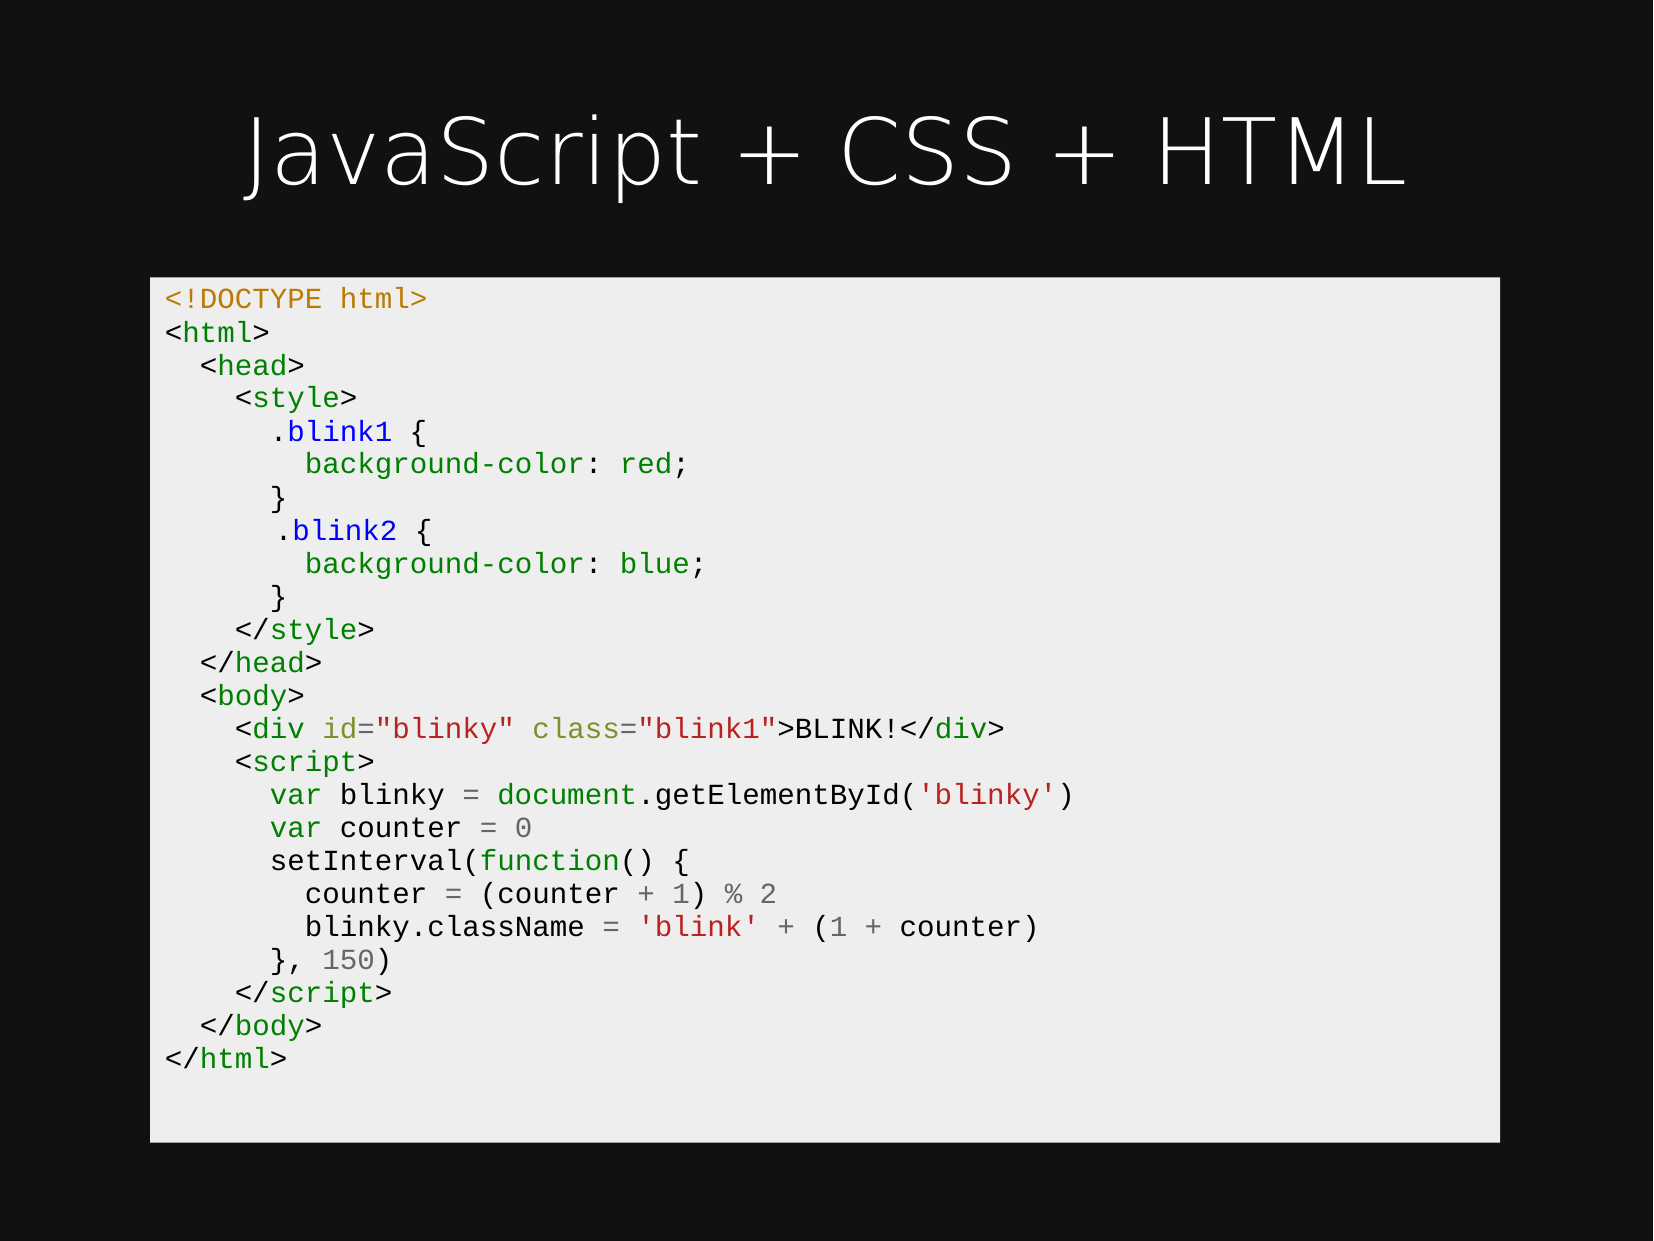

# JavaScript + CSS + HTML
<!DOCTYPE html>
<html>
 <head>
 <style>
 .blink1 {
 background-color: red;
 }
	 .blink2 {
 background-color: blue;
 }
 </style>
 </head>
 <body>
 <div id="blinky" class="blink1">BLINK!</div>
 <script>
 var blinky = document.getElementById('blinky')
 var counter = 0
 setInterval(function() {
 counter = (counter + 1) % 2
 blinky.className = 'blink' + (1 + counter)
 }, 150)
 </script>
 </body>
</html>